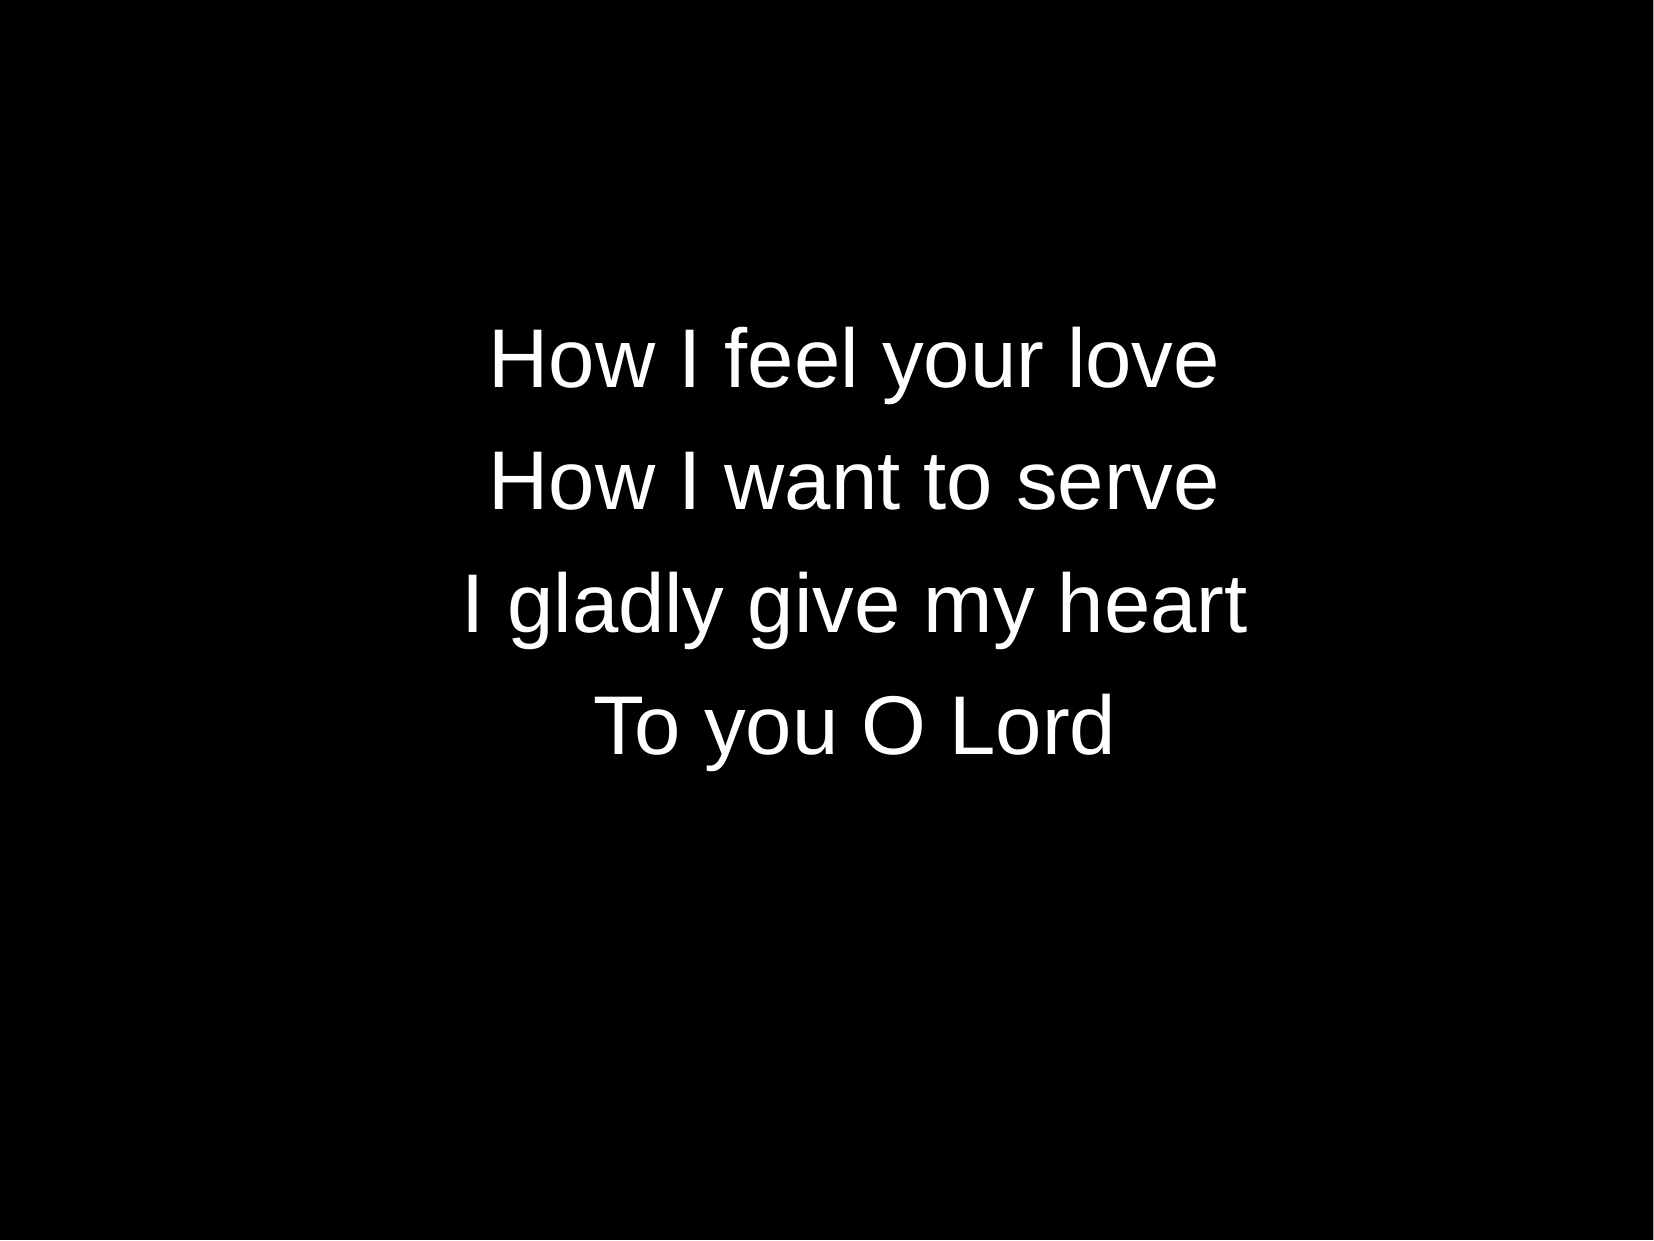

#
How I feel your love
How I want to serve
I gladly give my heart
To you O Lord